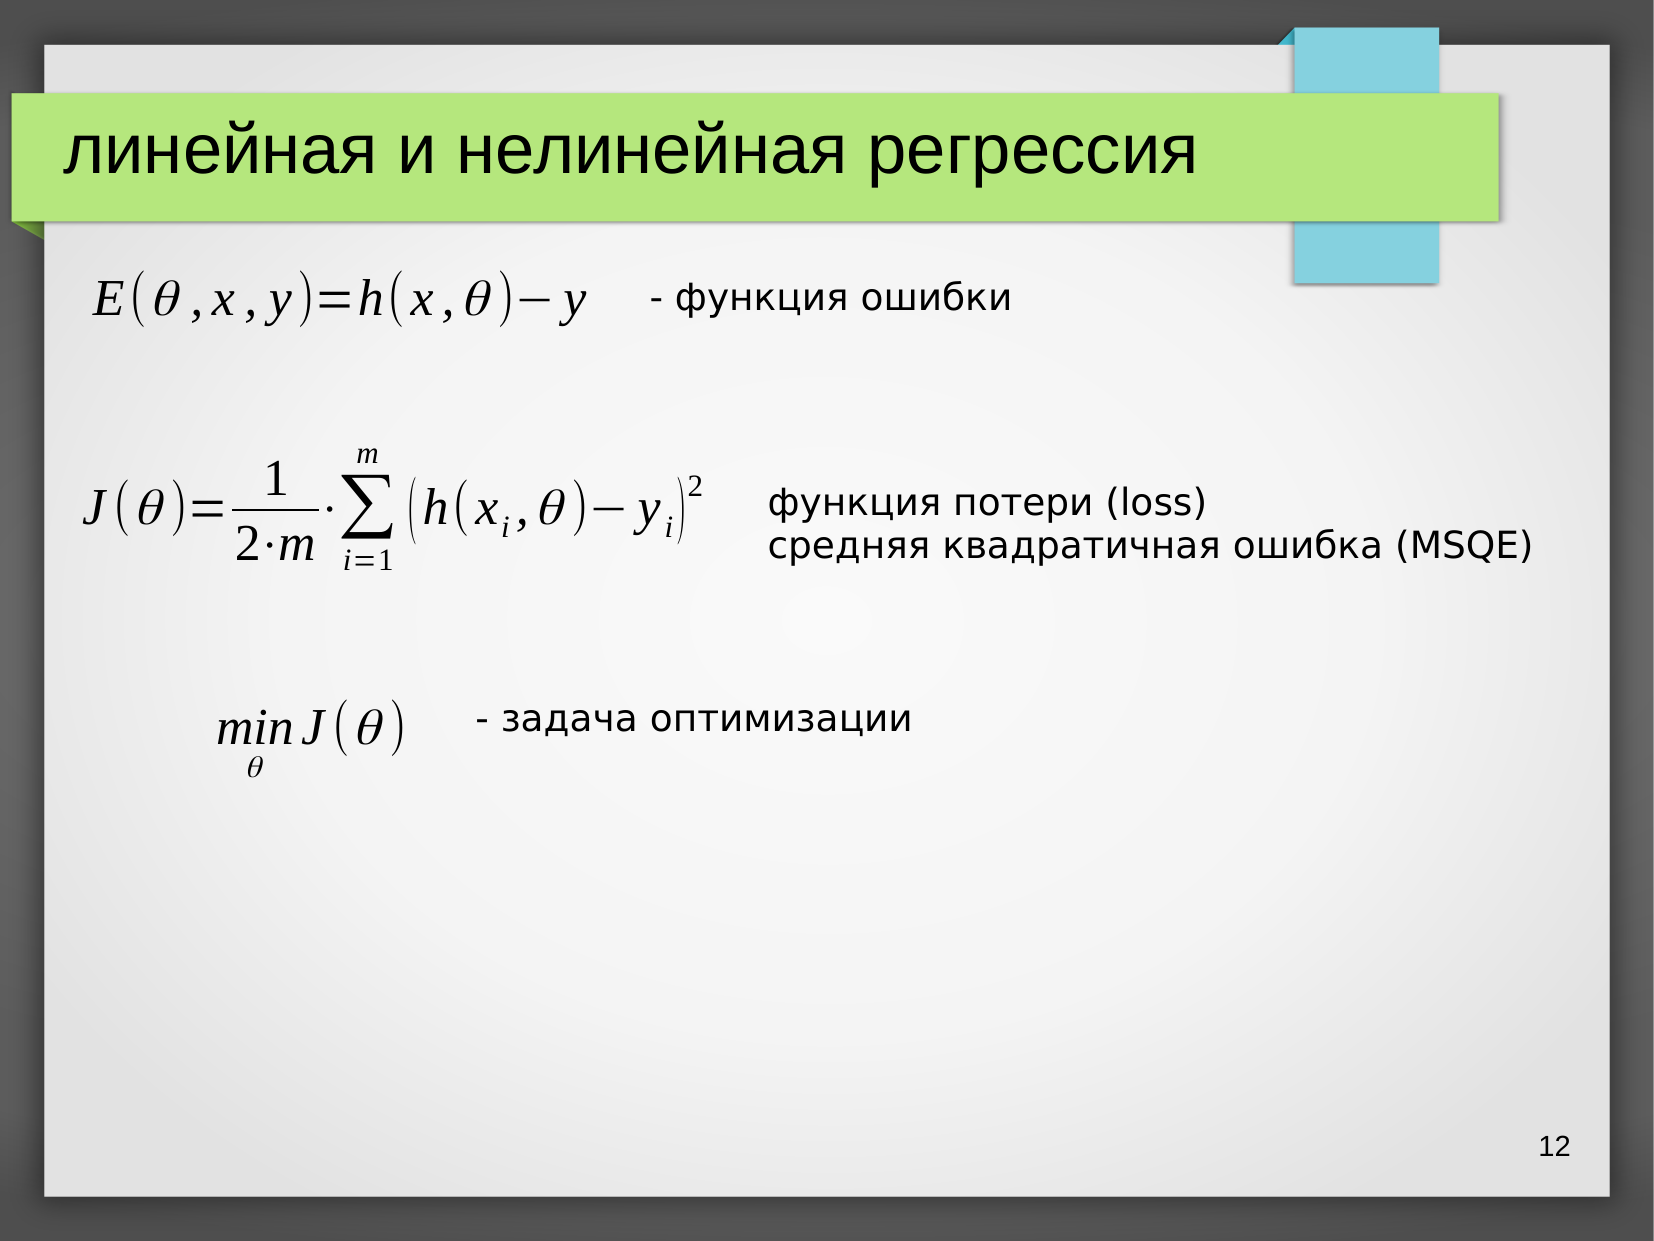

линейная и нелинейная регрессия
- функция ошибки
# функция потери (loss) средняя квадратичная ошибка (MSQE)
- задача оптимизации
12